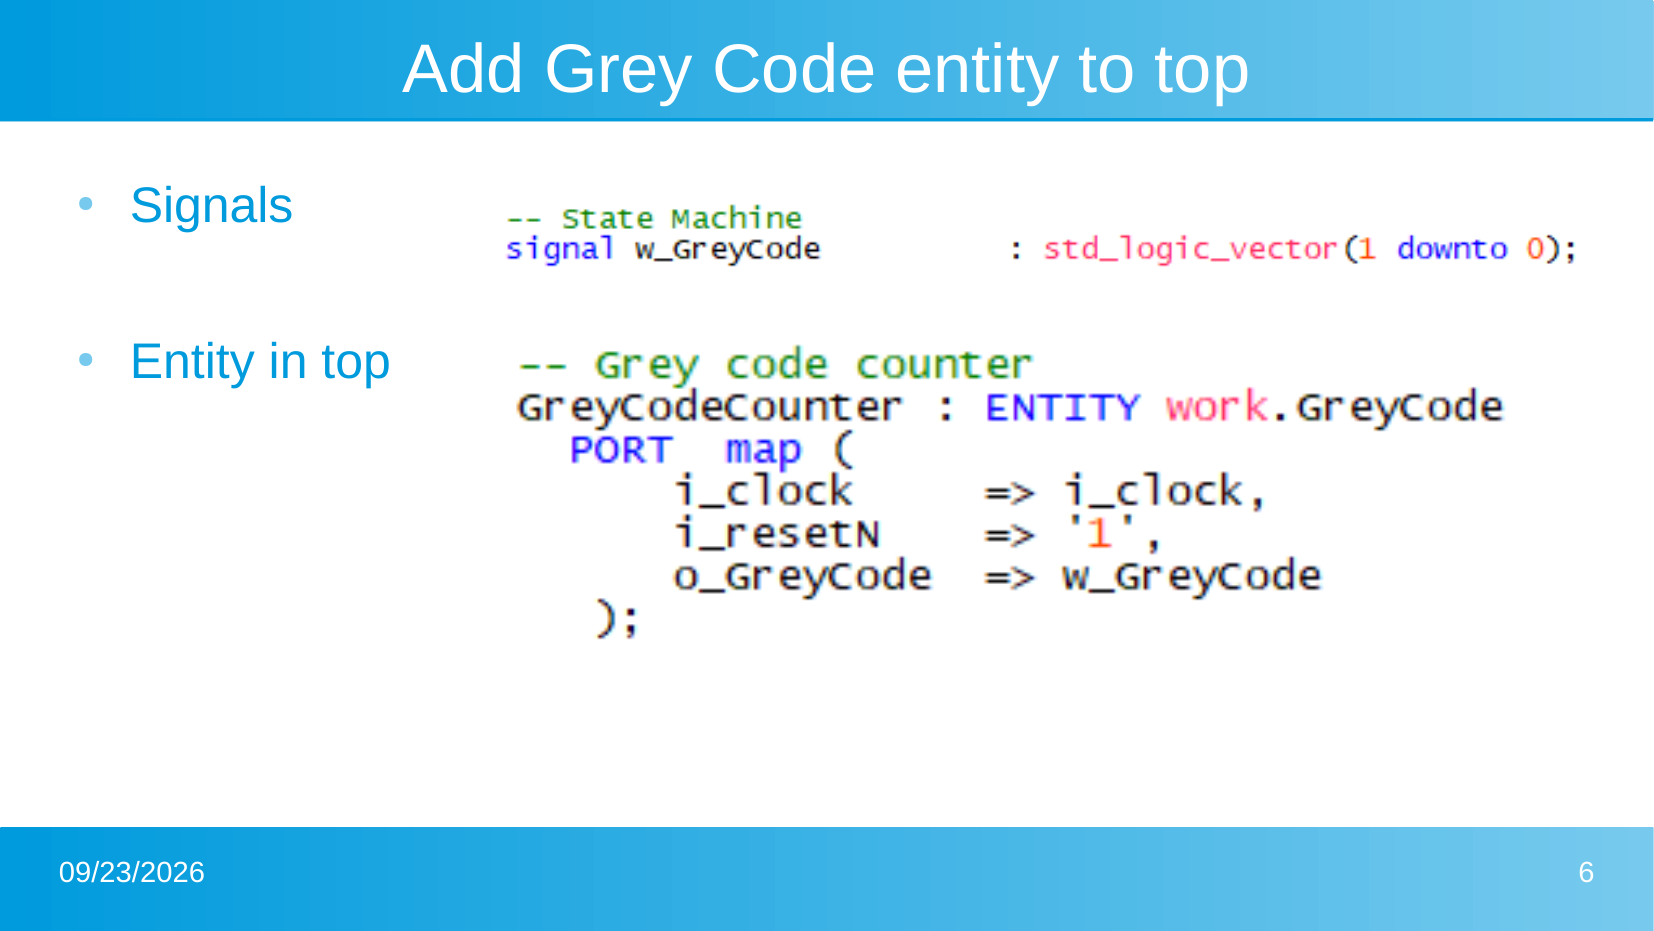

# Add Grey Code entity to top
Signals
Entity in top
6